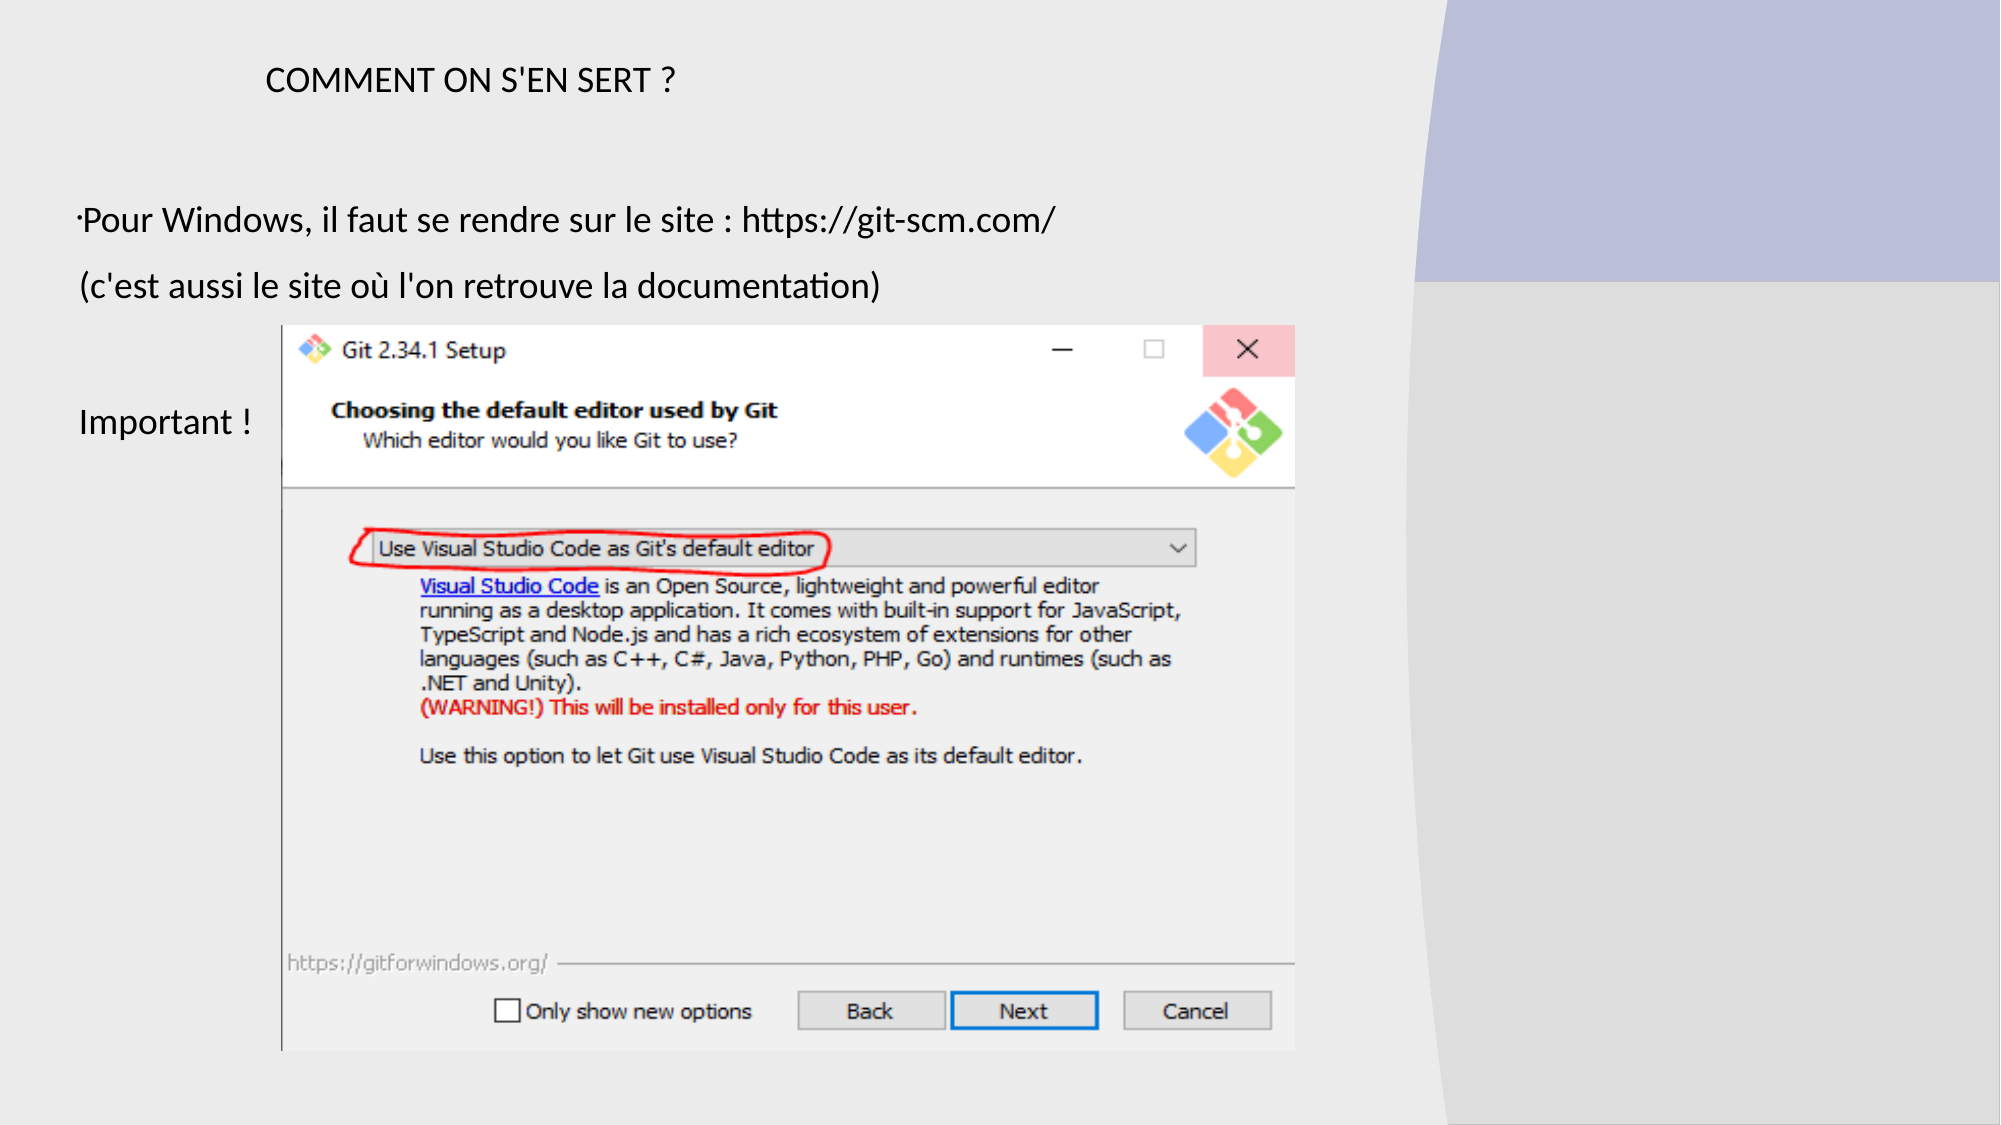

# COMMENT ON S'EN SERT ?
Pour Windows, il faut se rendre sur le site : https://git-scm.com/ (c'est aussi le site où l'on retrouve la documentation)
Important !